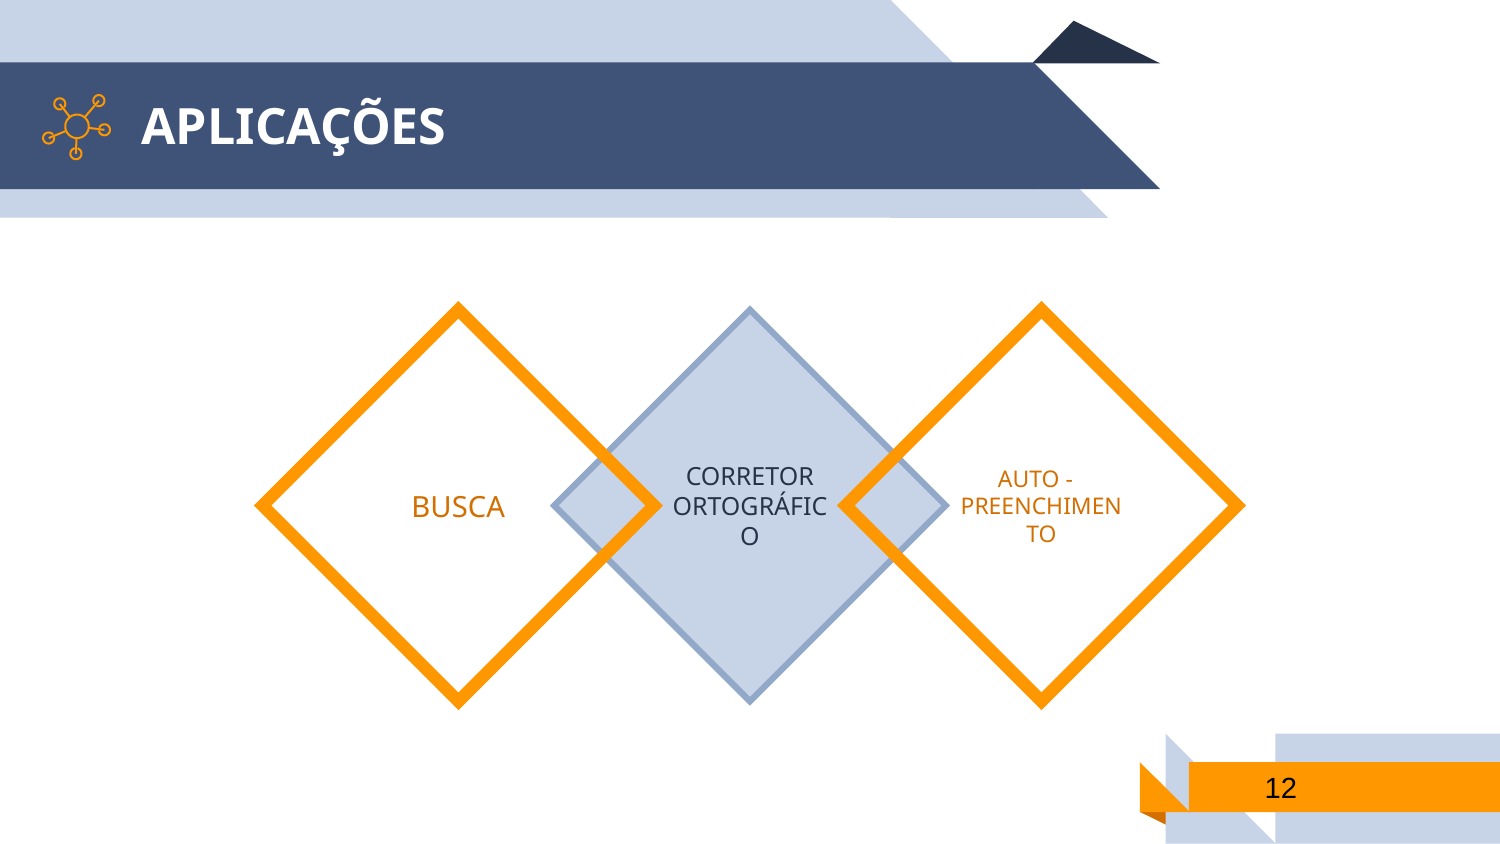

APLICAÇÕES
BUSCA
CORRETOR ORTOGRÁFICO
 AUTO - PREENCHIMENTO